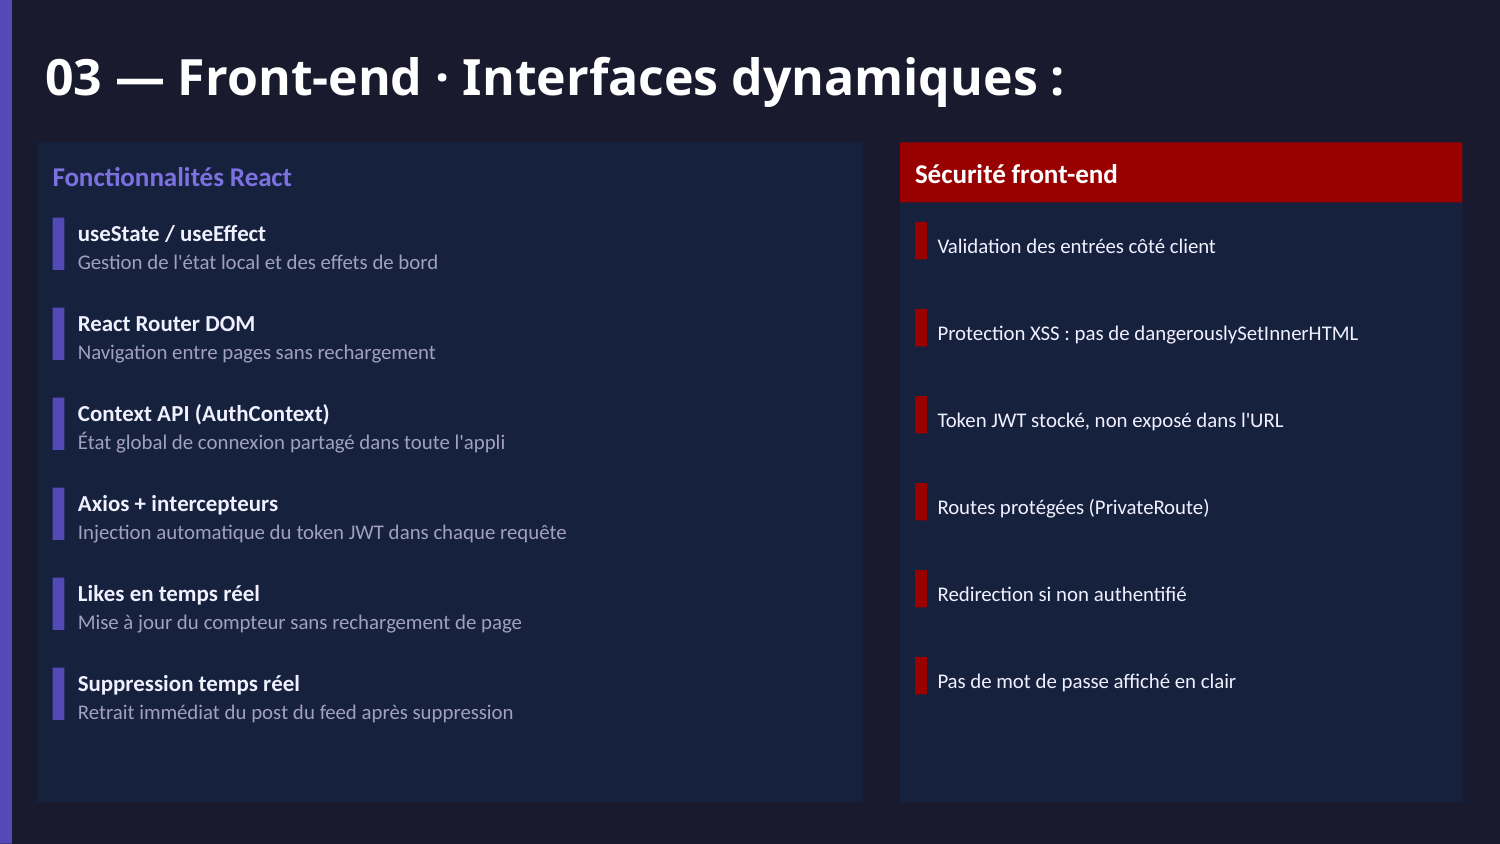

03 — Front-end · Interfaces dynamiques :
Sécurité front-end
Fonctionnalités React
useState / useEffect
Validation des entrées côté client
Gestion de l'état local et des effets de bord
Protection XSS : pas de dangerouslySetInnerHTML
React Router DOM
Navigation entre pages sans rechargement
Token JWT stocké, non exposé dans l'URL
Context API (AuthContext)
État global de connexion partagé dans toute l'appli
Routes protégées (PrivateRoute)
Axios + intercepteurs
Injection automatique du token JWT dans chaque requête
Redirection si non authentifié
Likes en temps réel
Mise à jour du compteur sans rechargement de page
Pas de mot de passe affiché en clair
Suppression temps réel
Retrait immédiat du post du feed après suppression